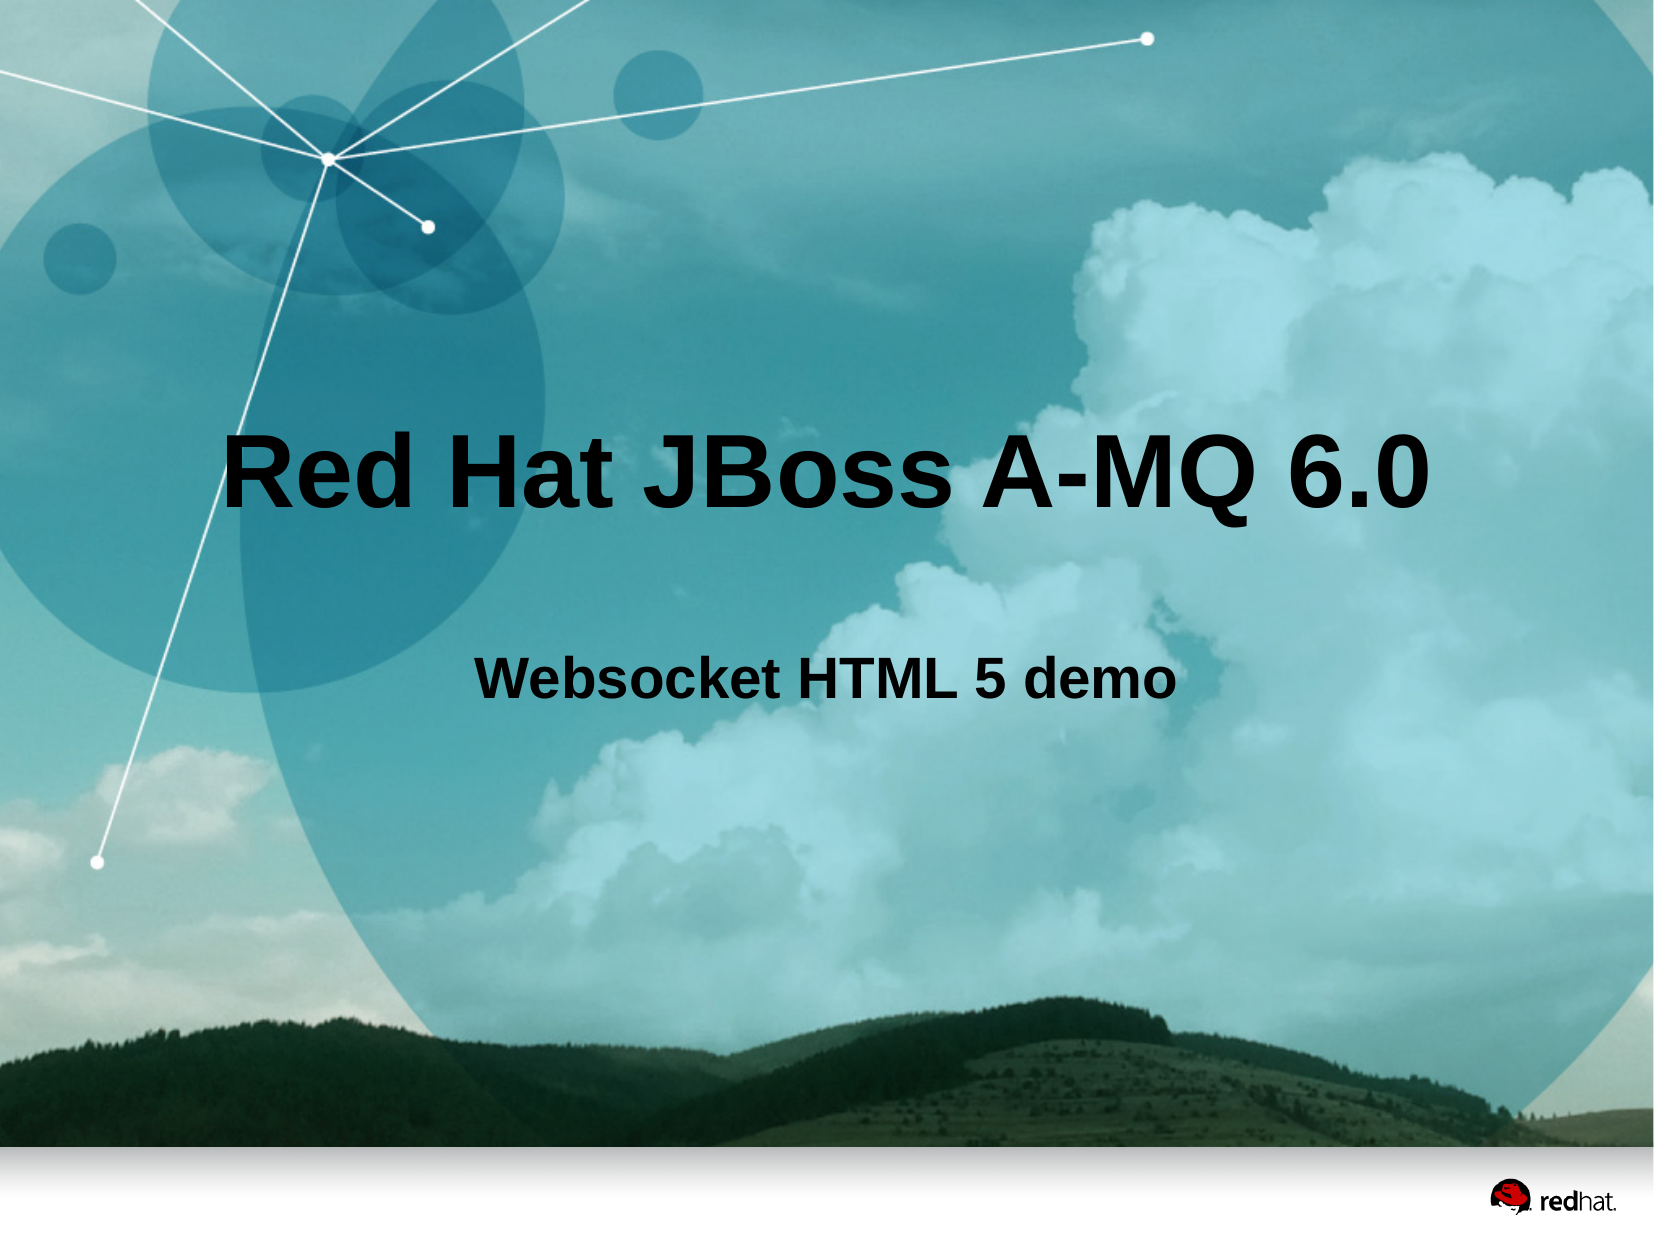

# Red Hat JBoss A-MQ 6.0 Websocket HTML 5 demo